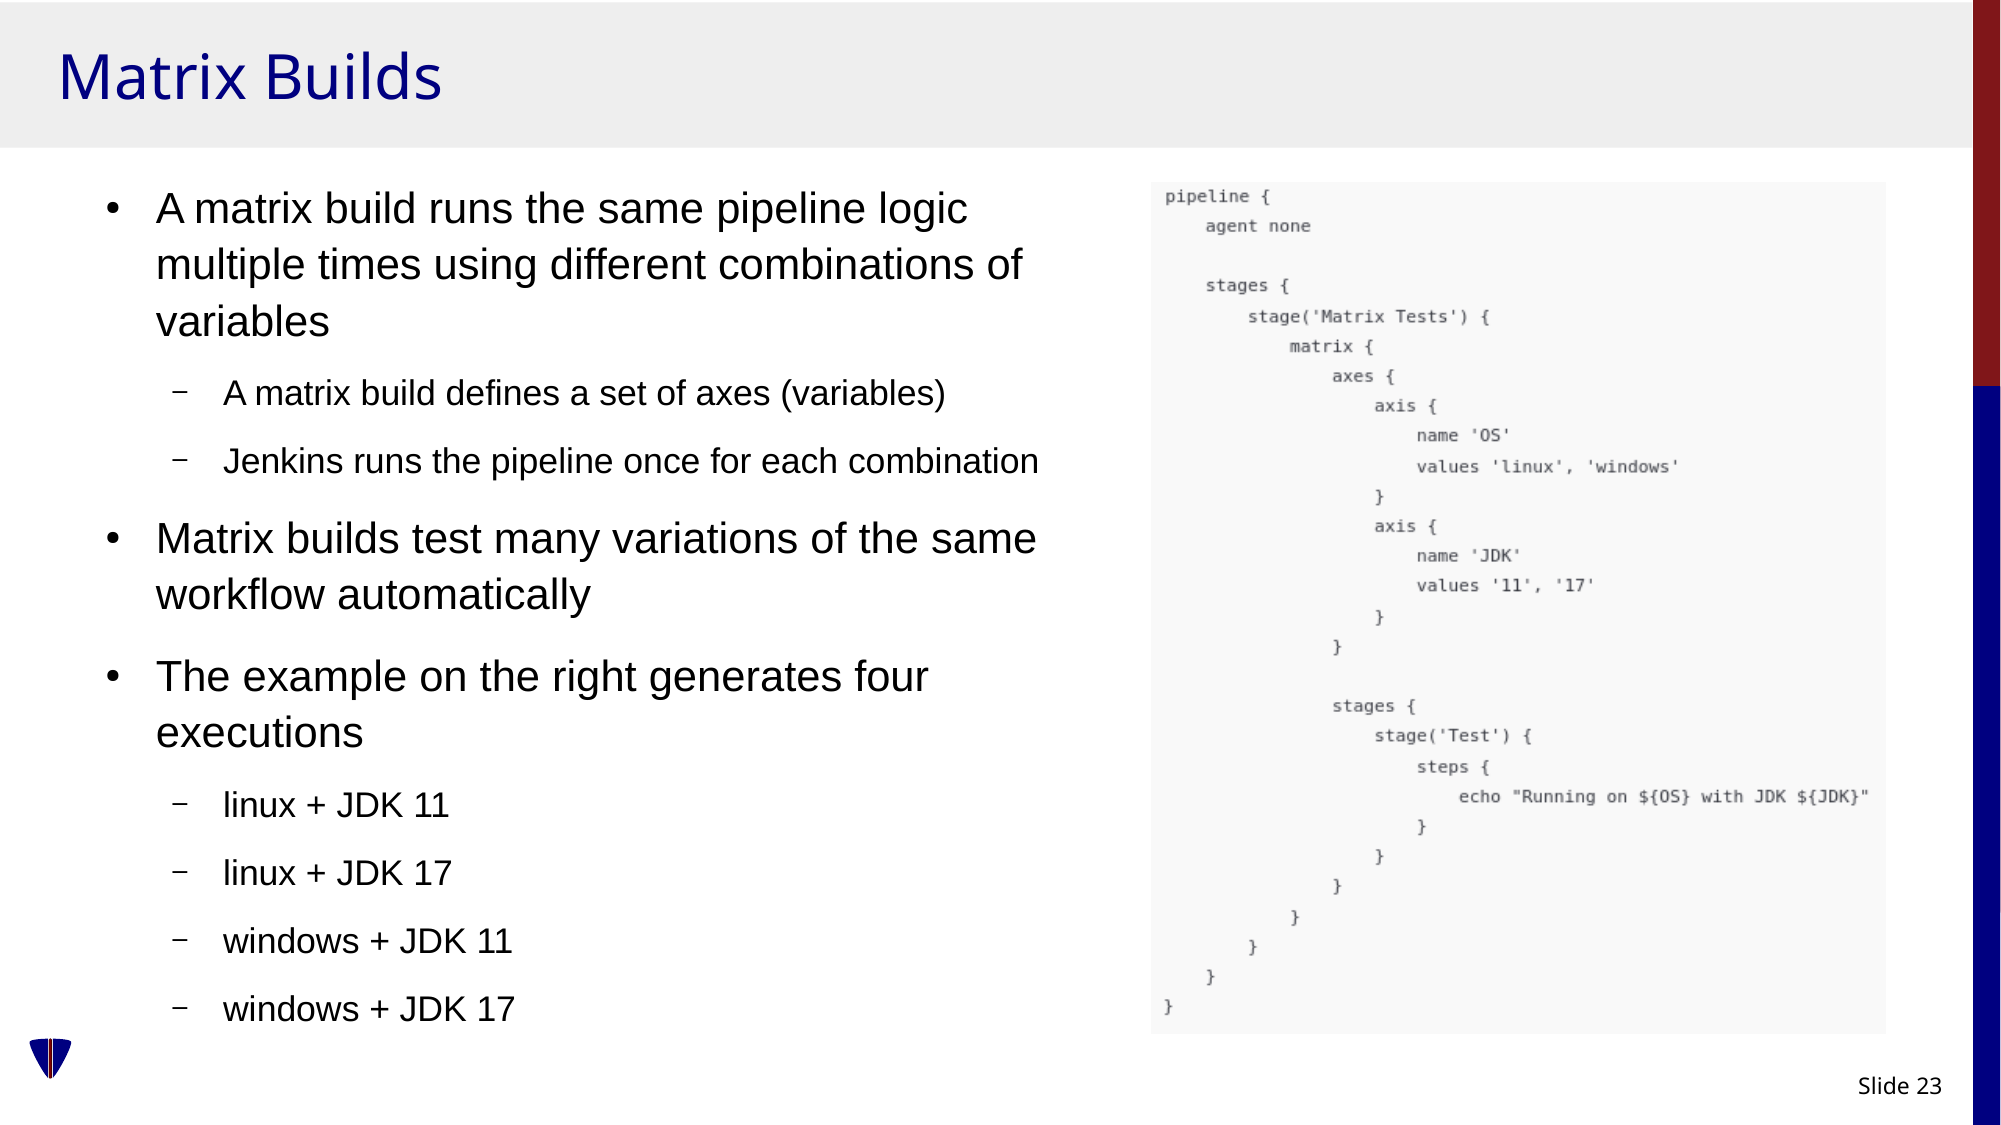

# Matrix Builds
A matrix build runs the same pipeline logic multiple times using different combinations of variables
A matrix build defines a set of axes (variables)
Jenkins runs the pipeline once for each combination
Matrix builds test many variations of the same workflow automatically
The example on the right generates four executions
linux + JDK 11
linux + JDK 17
windows + JDK 11
windows + JDK 17